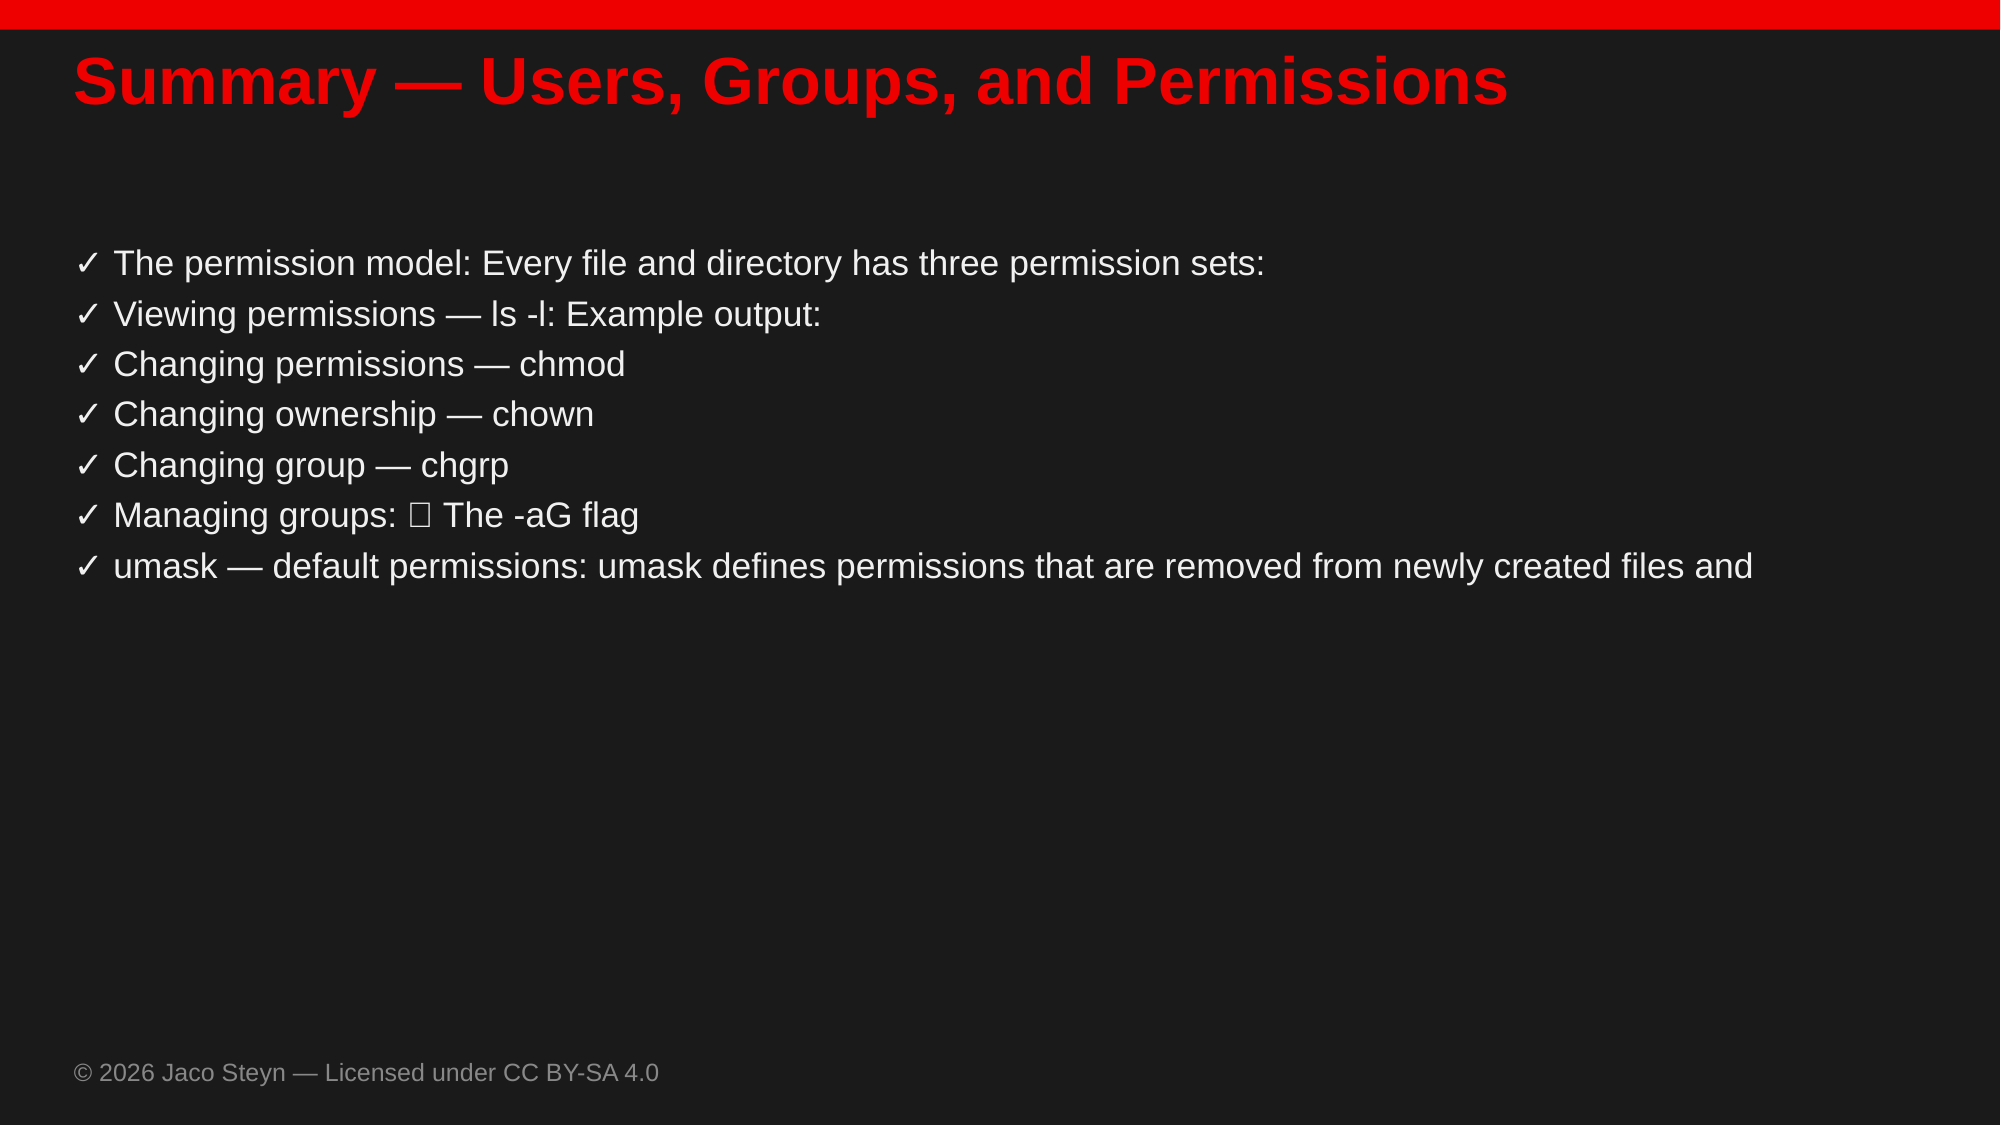

Summary — Users, Groups, and Permissions
✓ The permission model: Every file and directory has three permission sets:
✓ Viewing permissions — ls -l: Example output:
✓ Changing permissions — chmod
✓ Changing ownership — chown
✓ Changing group — chgrp
✓ Managing groups: 💡 The -aG flag
✓ umask — default permissions: umask defines permissions that are removed from newly created files and
© 2026 Jaco Steyn — Licensed under CC BY-SA 4.0